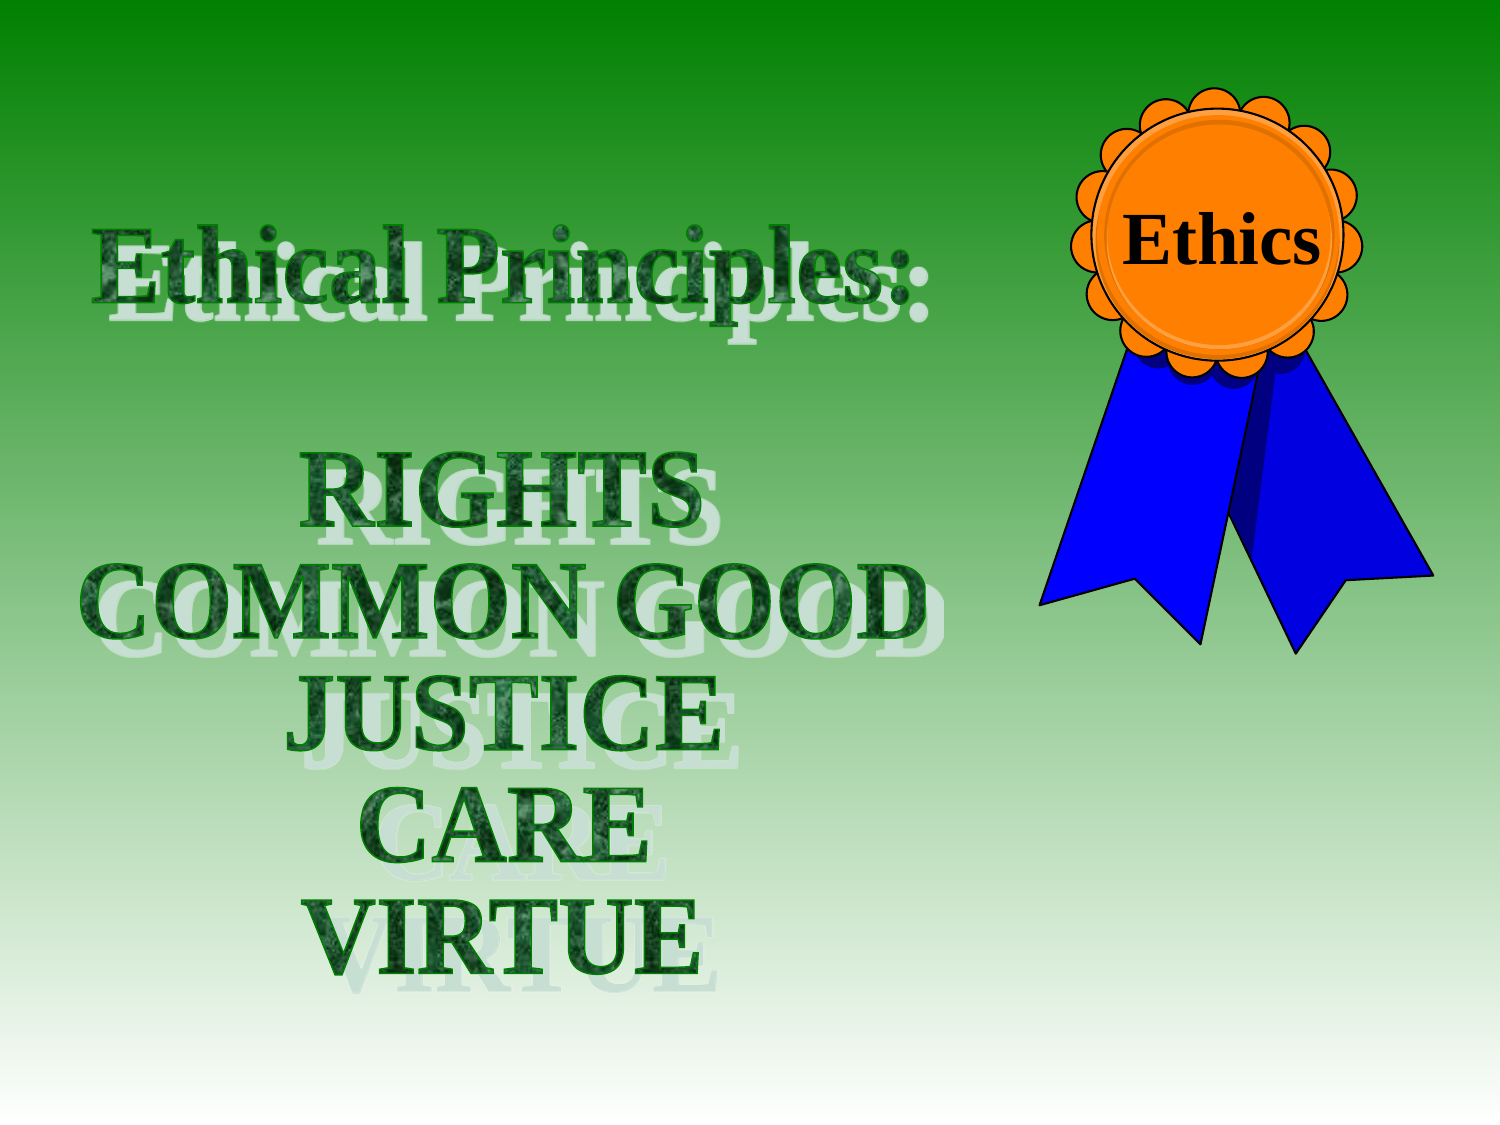

Ethics
Ethical Principles:
RIGHTS
COMMON GOOD
JUSTICE
CARE
VIRTUE